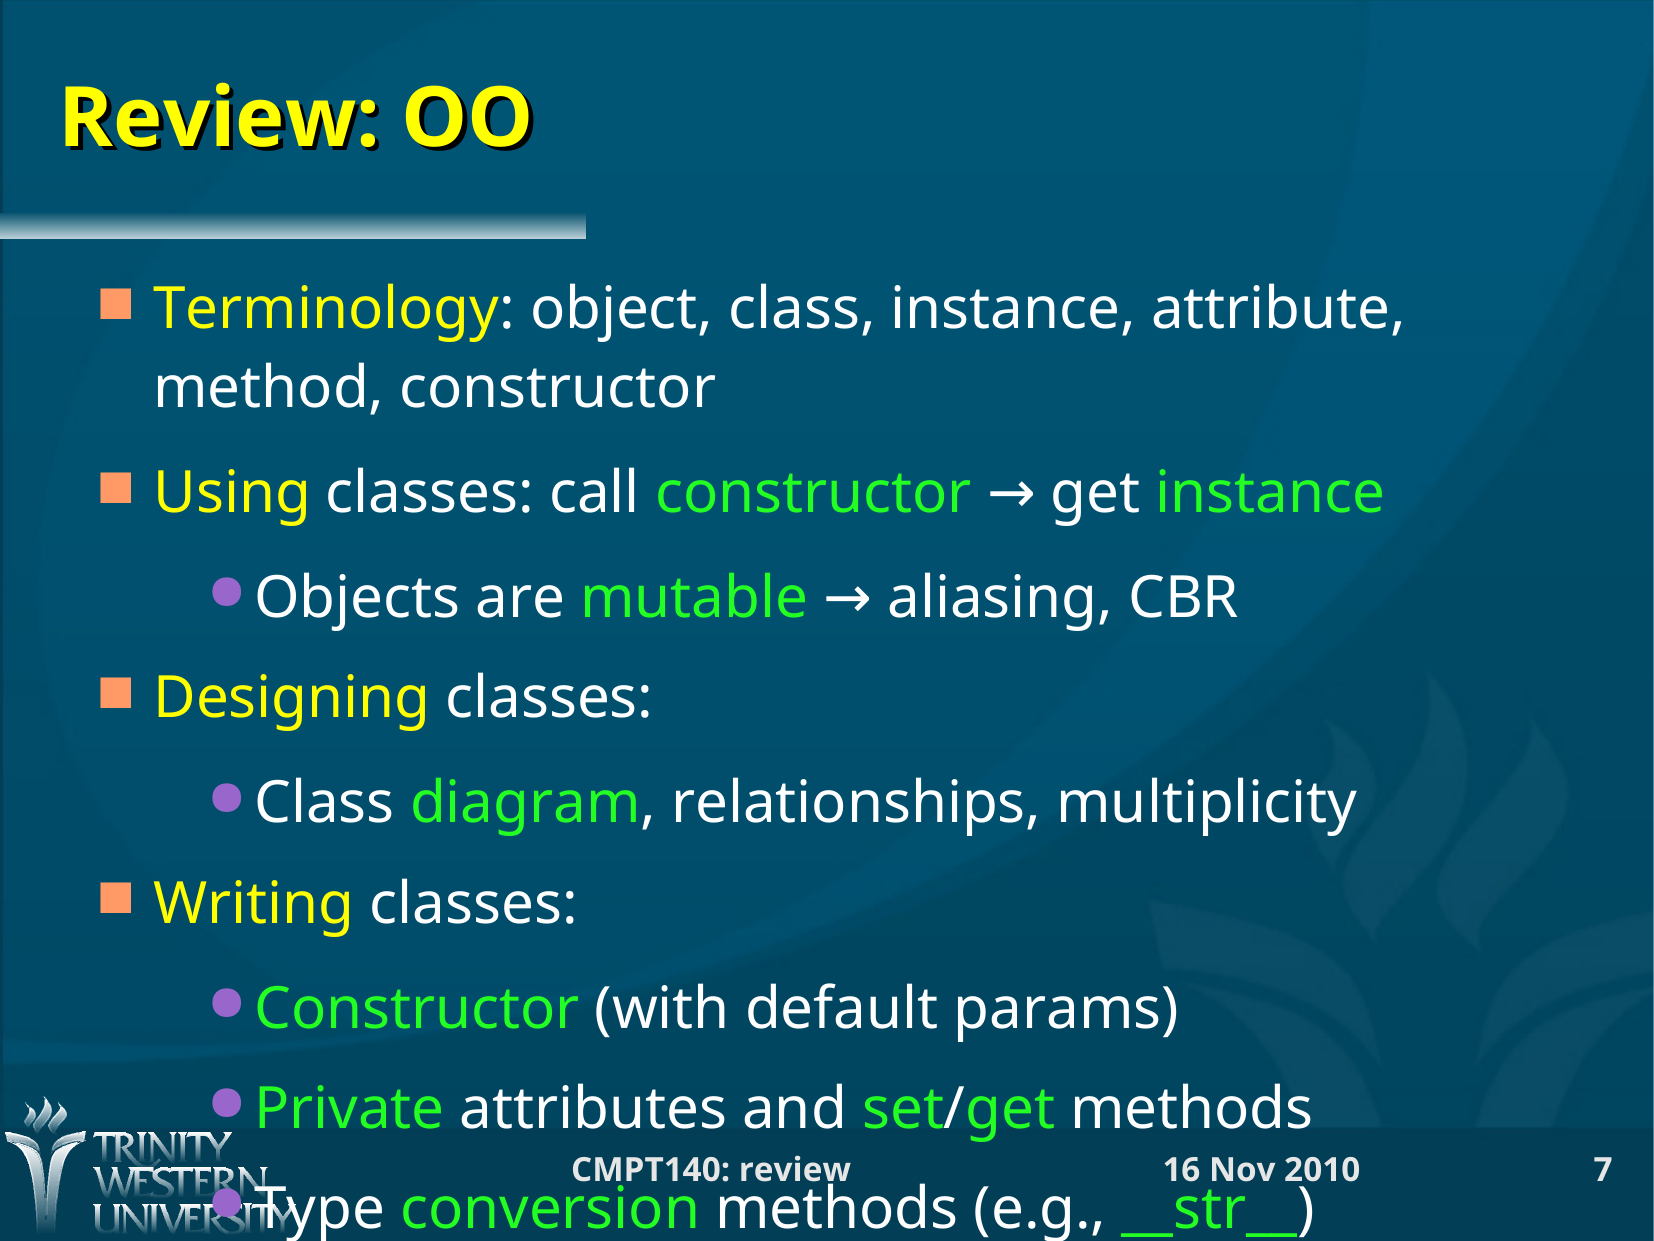

# Review: OO
Terminology: object, class, instance, attribute, method, constructor
Using classes: call constructor → get instance
Objects are mutable → aliasing, CBR
Designing classes:
Class diagram, relationships, multiplicity
Writing classes:
Constructor (with default params)
Private attributes and set/get methods
Type conversion methods (e.g., __str__)
CMPT140: review
16 Nov 2010
7